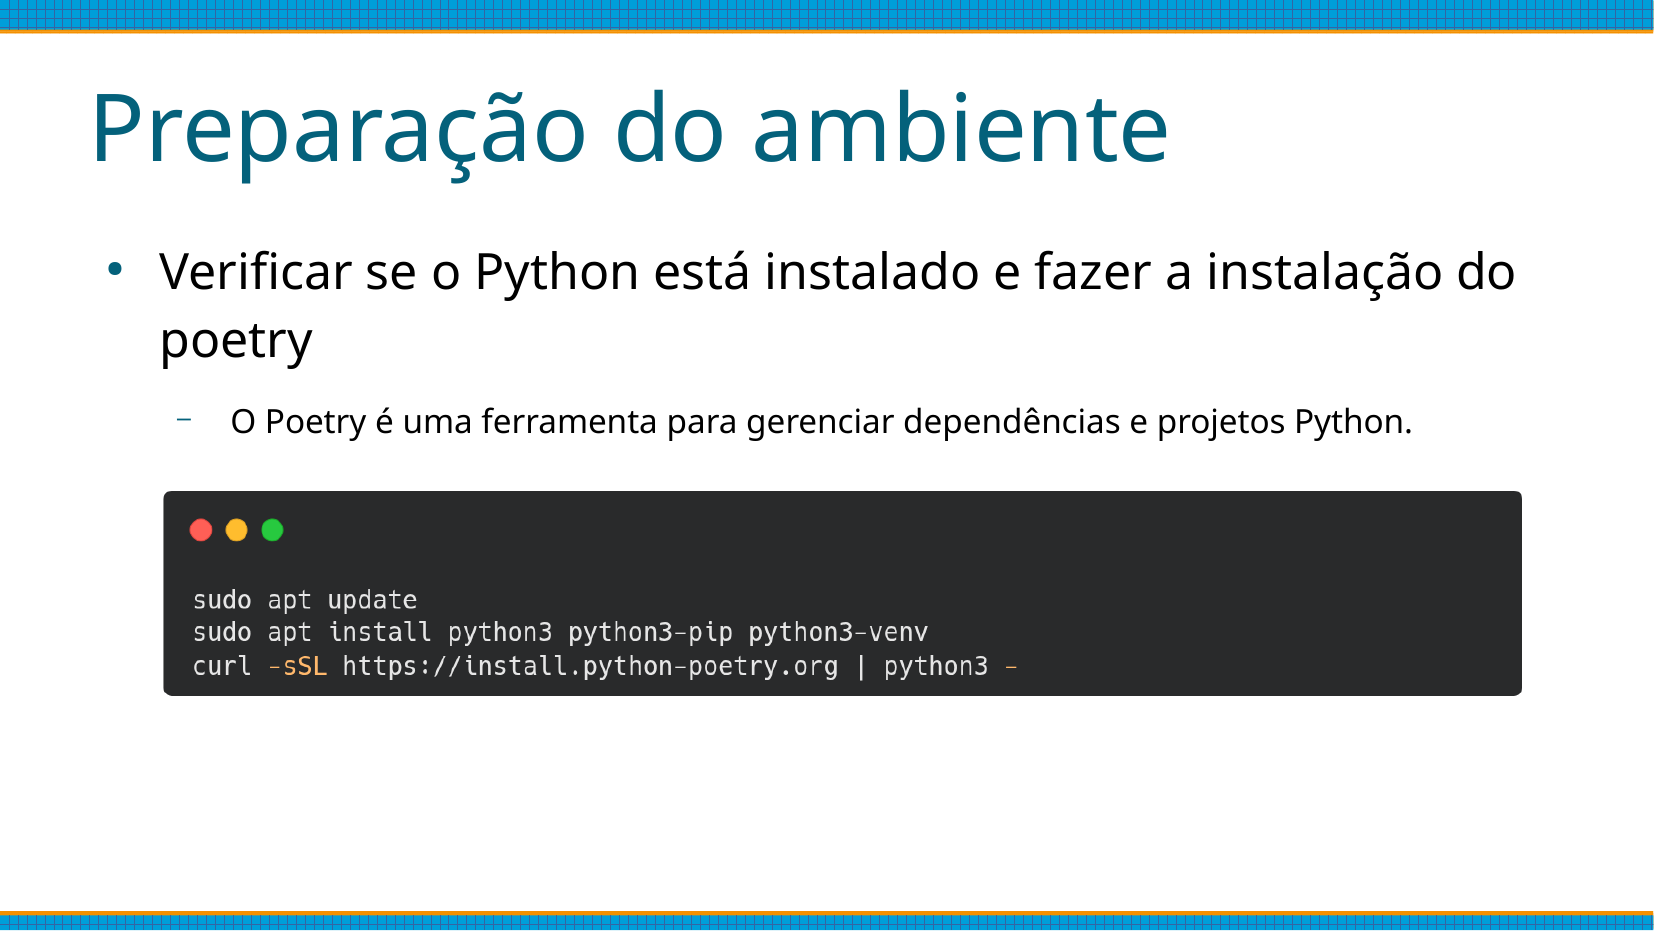

# Preparação do ambiente
Verificar se o Python está instalado e fazer a instalação do poetry
O Poetry é uma ferramenta para gerenciar dependências e projetos Python.